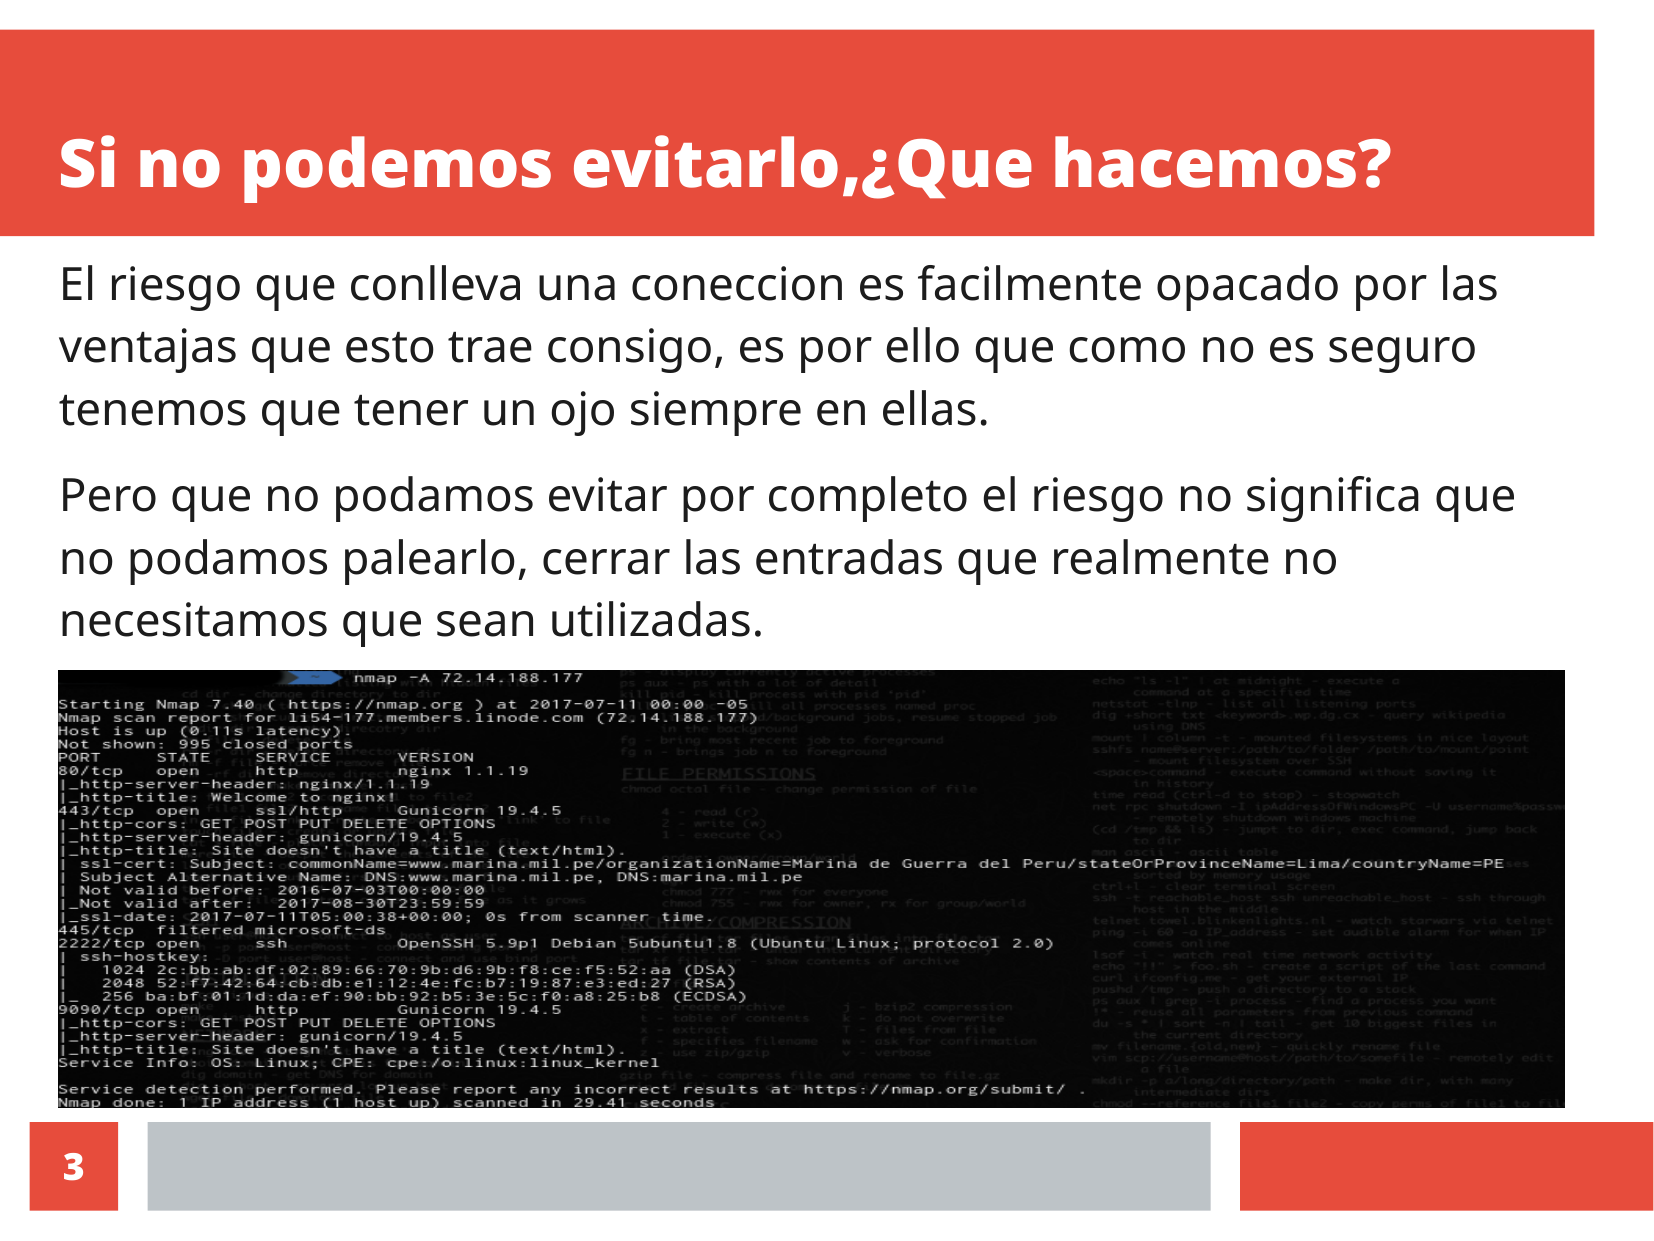

# Si no podemos evitarlo,¿Que hacemos?
El riesgo que conlleva una coneccion es facilmente opacado por las ventajas que esto trae consigo, es por ello que como no es seguro tenemos que tener un ojo siempre en ellas.
Pero que no podamos evitar por completo el riesgo no significa que no podamos palearlo, cerrar las entradas que realmente no necesitamos que sean utilizadas.
Realmente necesitamos todo lo que tenemos abierto?
3